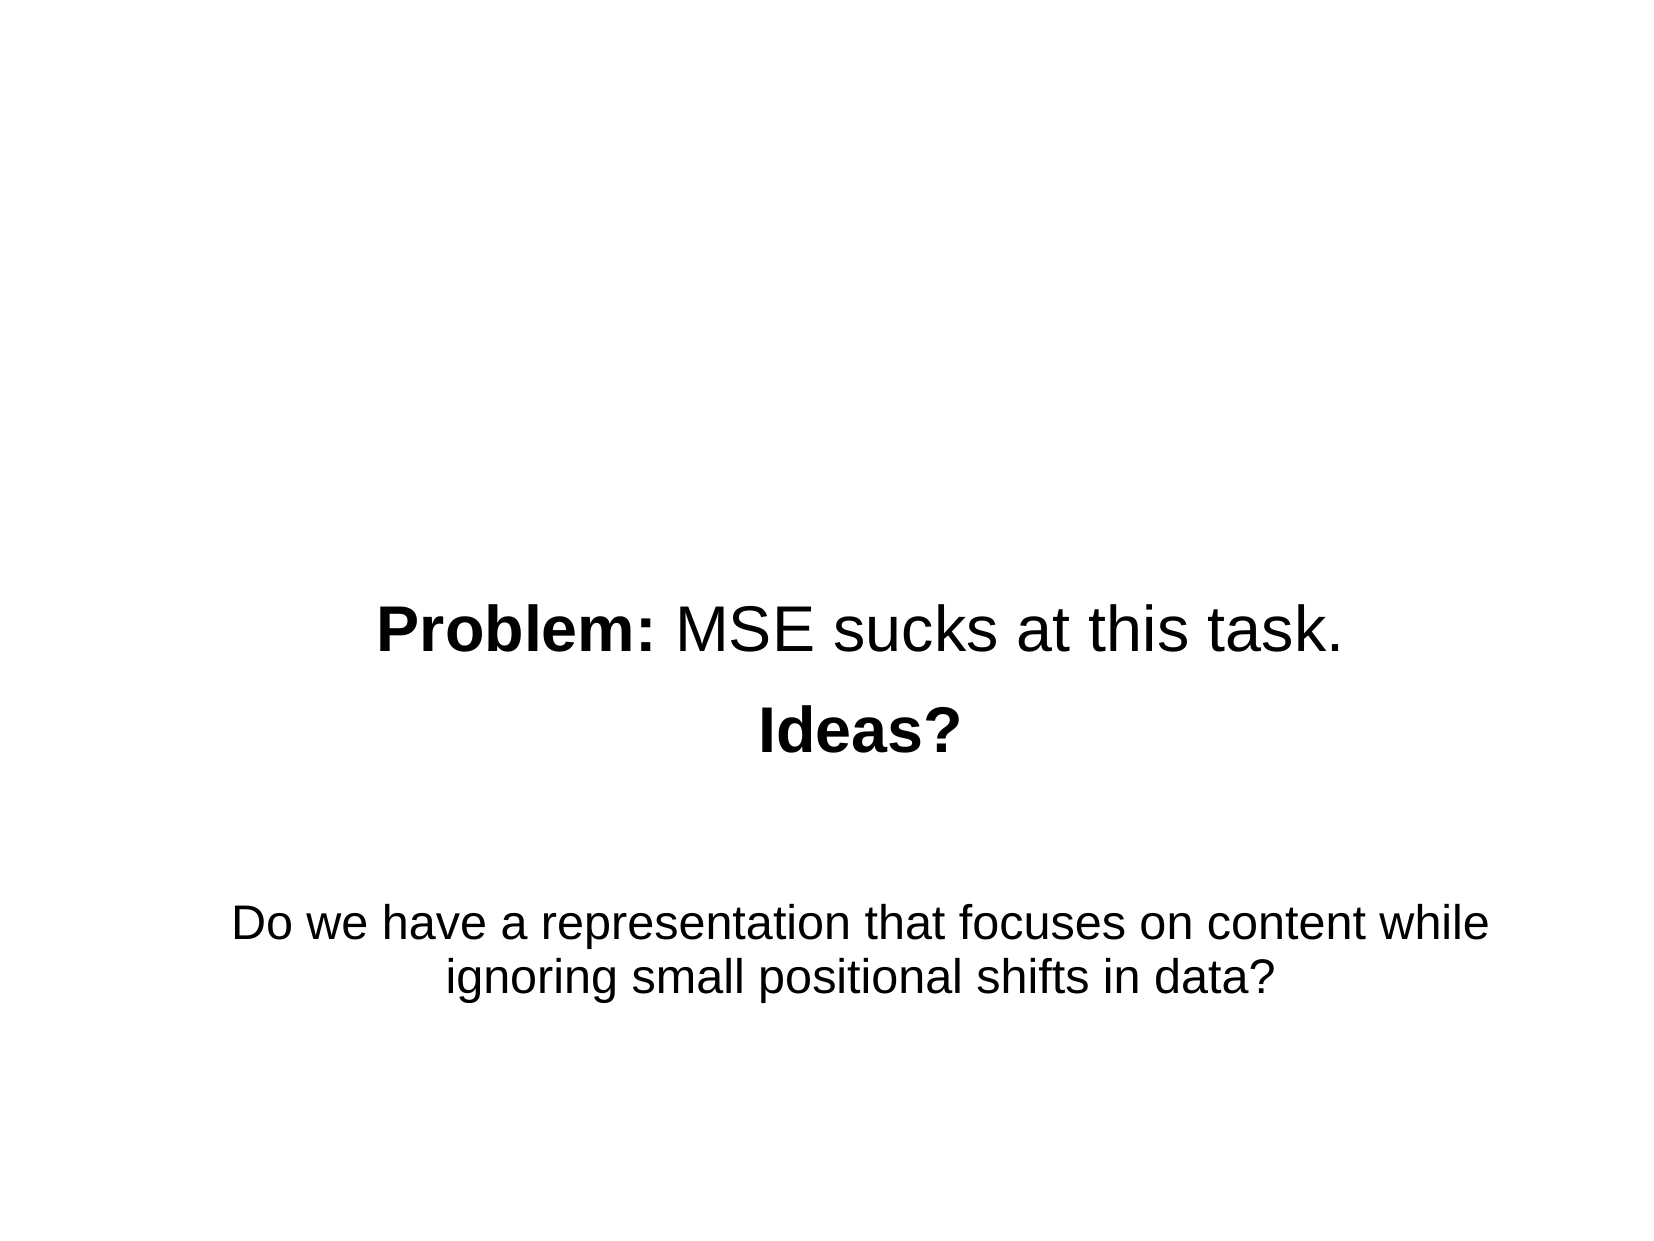

#
Problem: MSE sucks at this task.
Ideas?
Do we have a representation that focuses on content while ignoring small positional shifts in data?